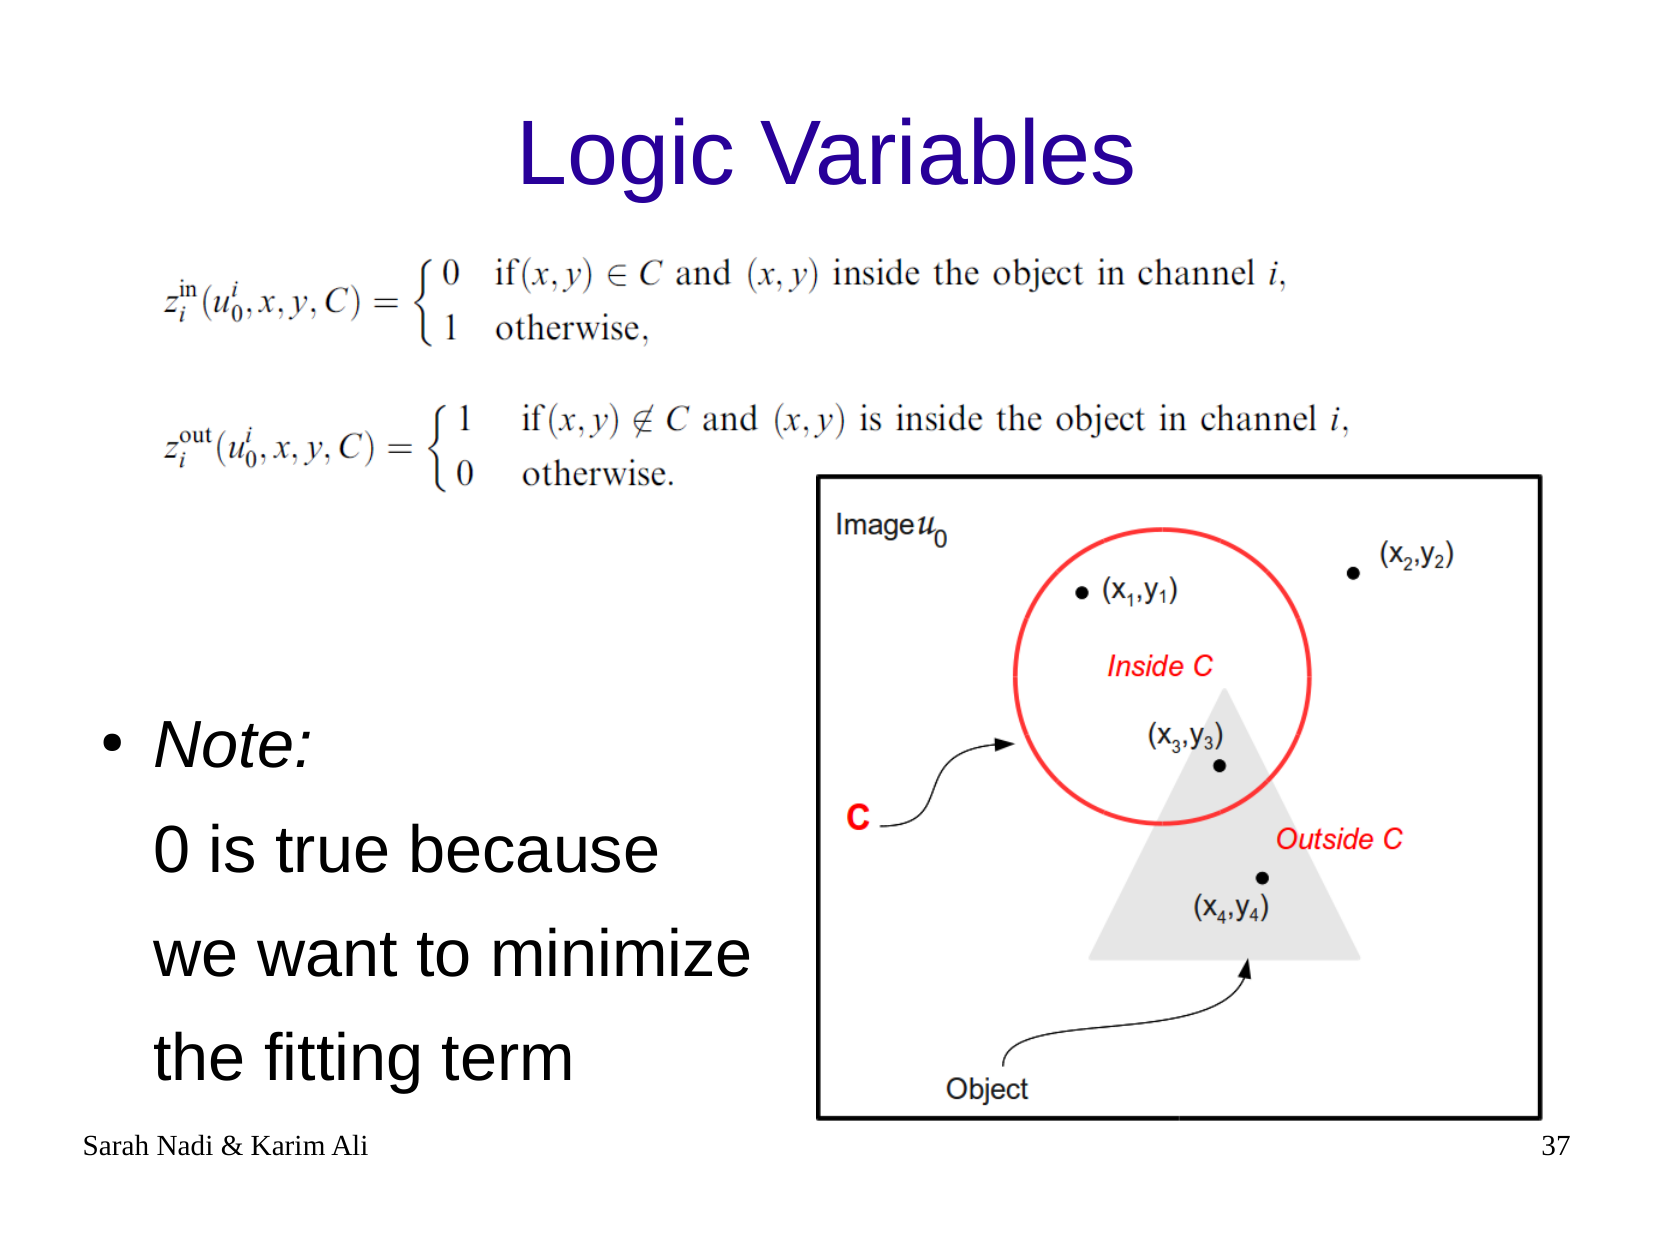

# Logic Variables
Note:
0 is true because
we want to minimize
the fitting term
Sarah Nadi & Karim Ali
37